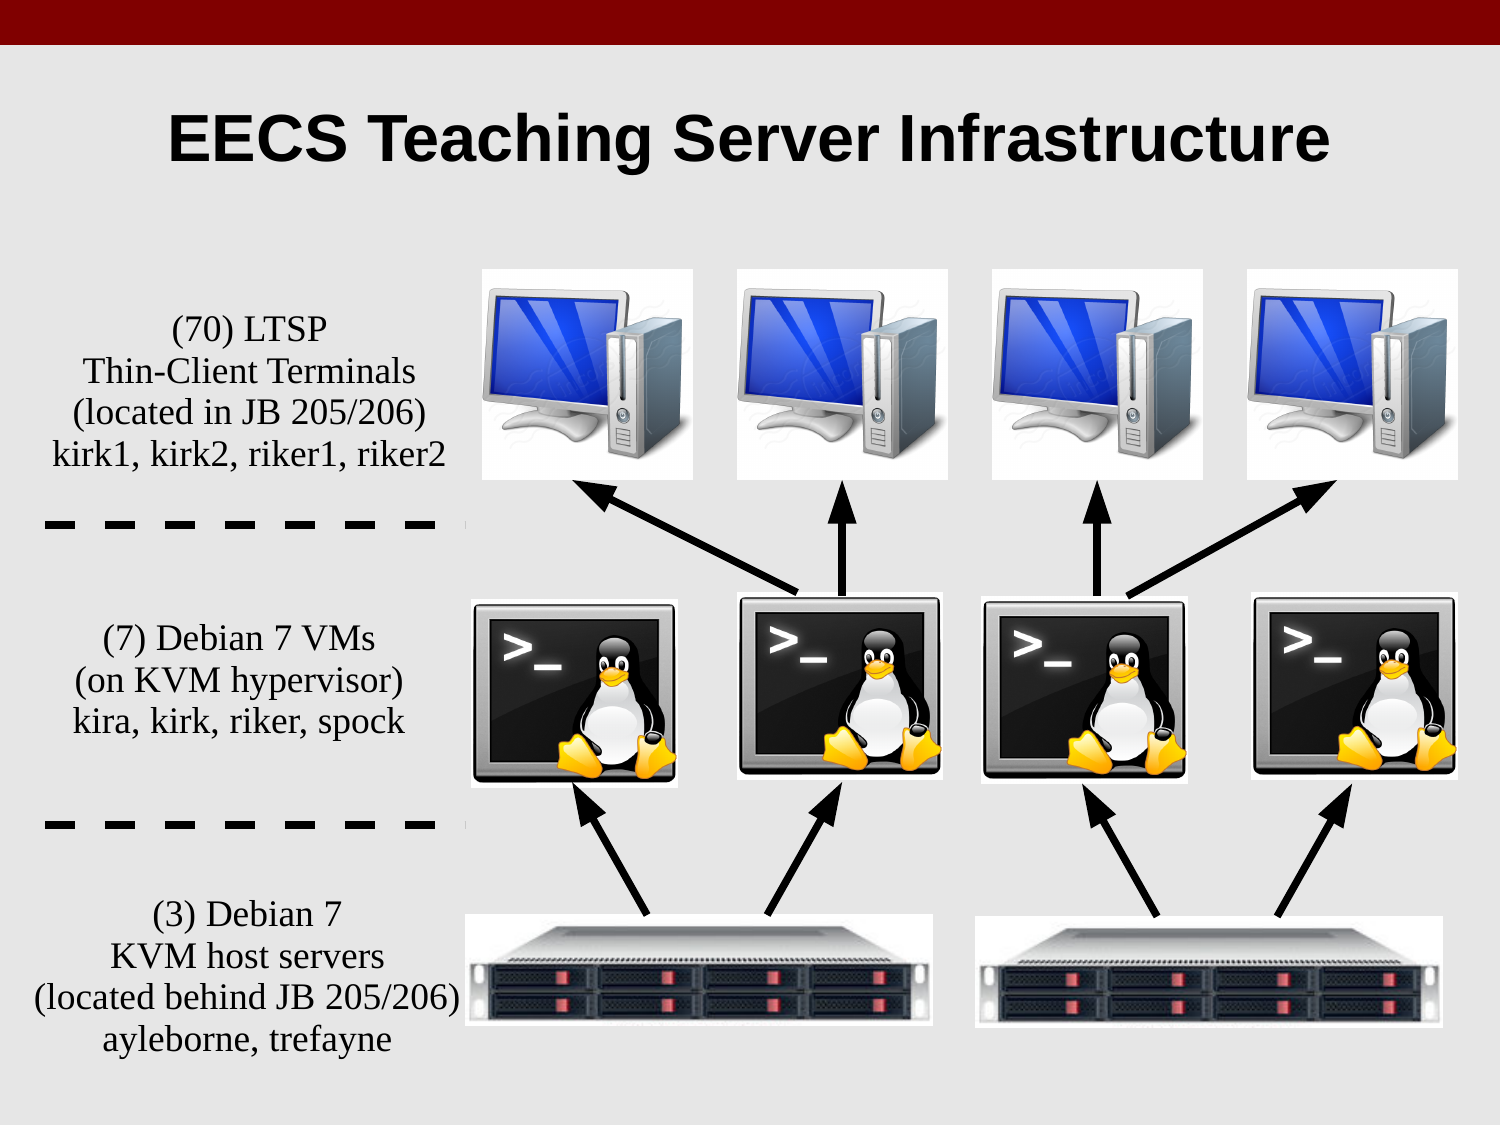

# EECS Teaching Server Infrastructure
(70) LTSP
Thin-Client Terminals
(located in JB 205/206)
kirk1, kirk2, riker1, riker2
(7) Debian 7 VMs
(on KVM hypervisor)
kira, kirk, riker, spock
(3) Debian 7
KVM host servers
(located behind JB 205/206)
ayleborne, trefayne